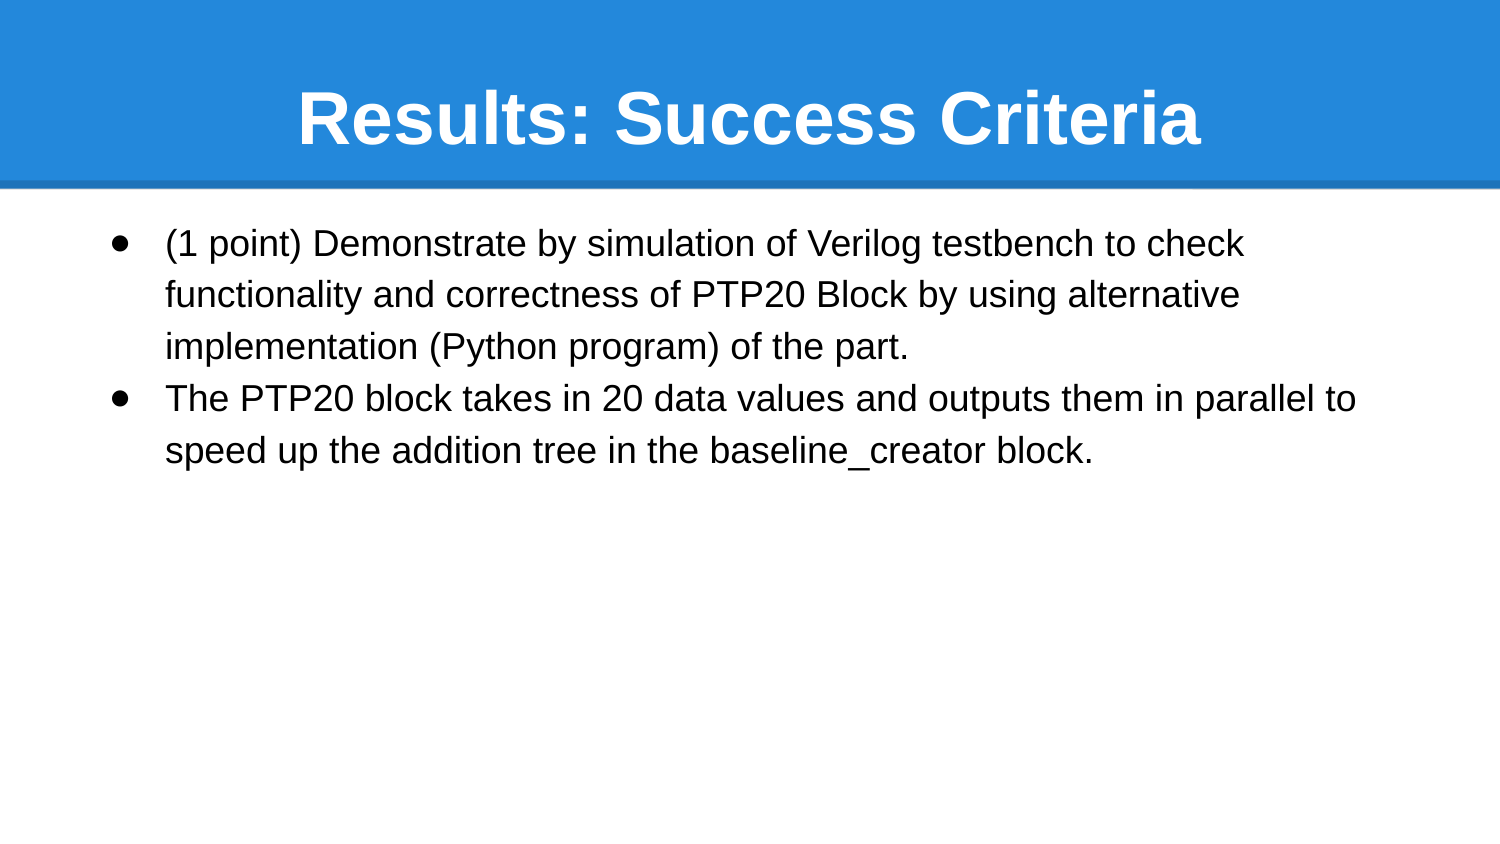

# Results: Success Criteria
(1 point) Demonstrate by simulation of Verilog testbench to check functionality and correctness of PTP20 Block by using alternative implementation (Python program) of the part.
The PTP20 block takes in 20 data values and outputs them in parallel to speed up the addition tree in the baseline_creator block.